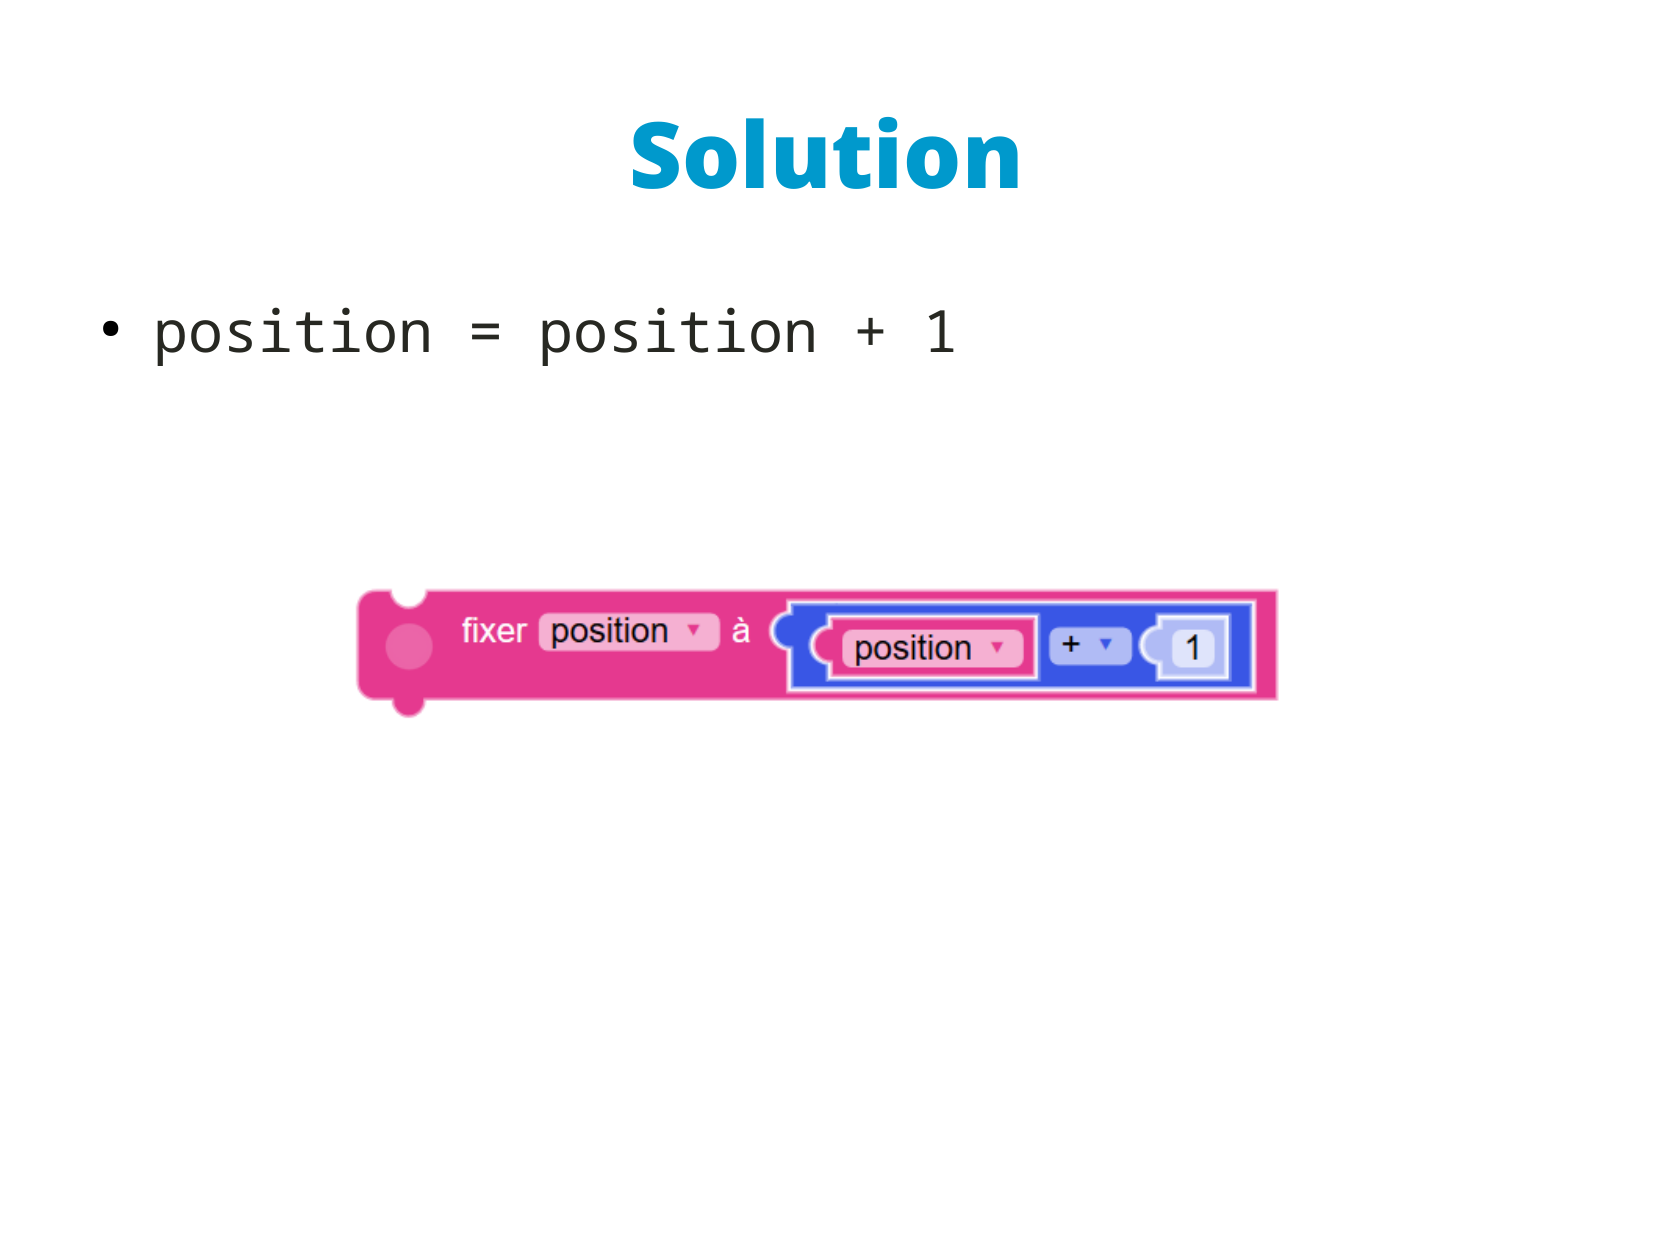

# Solution
position = position + 1